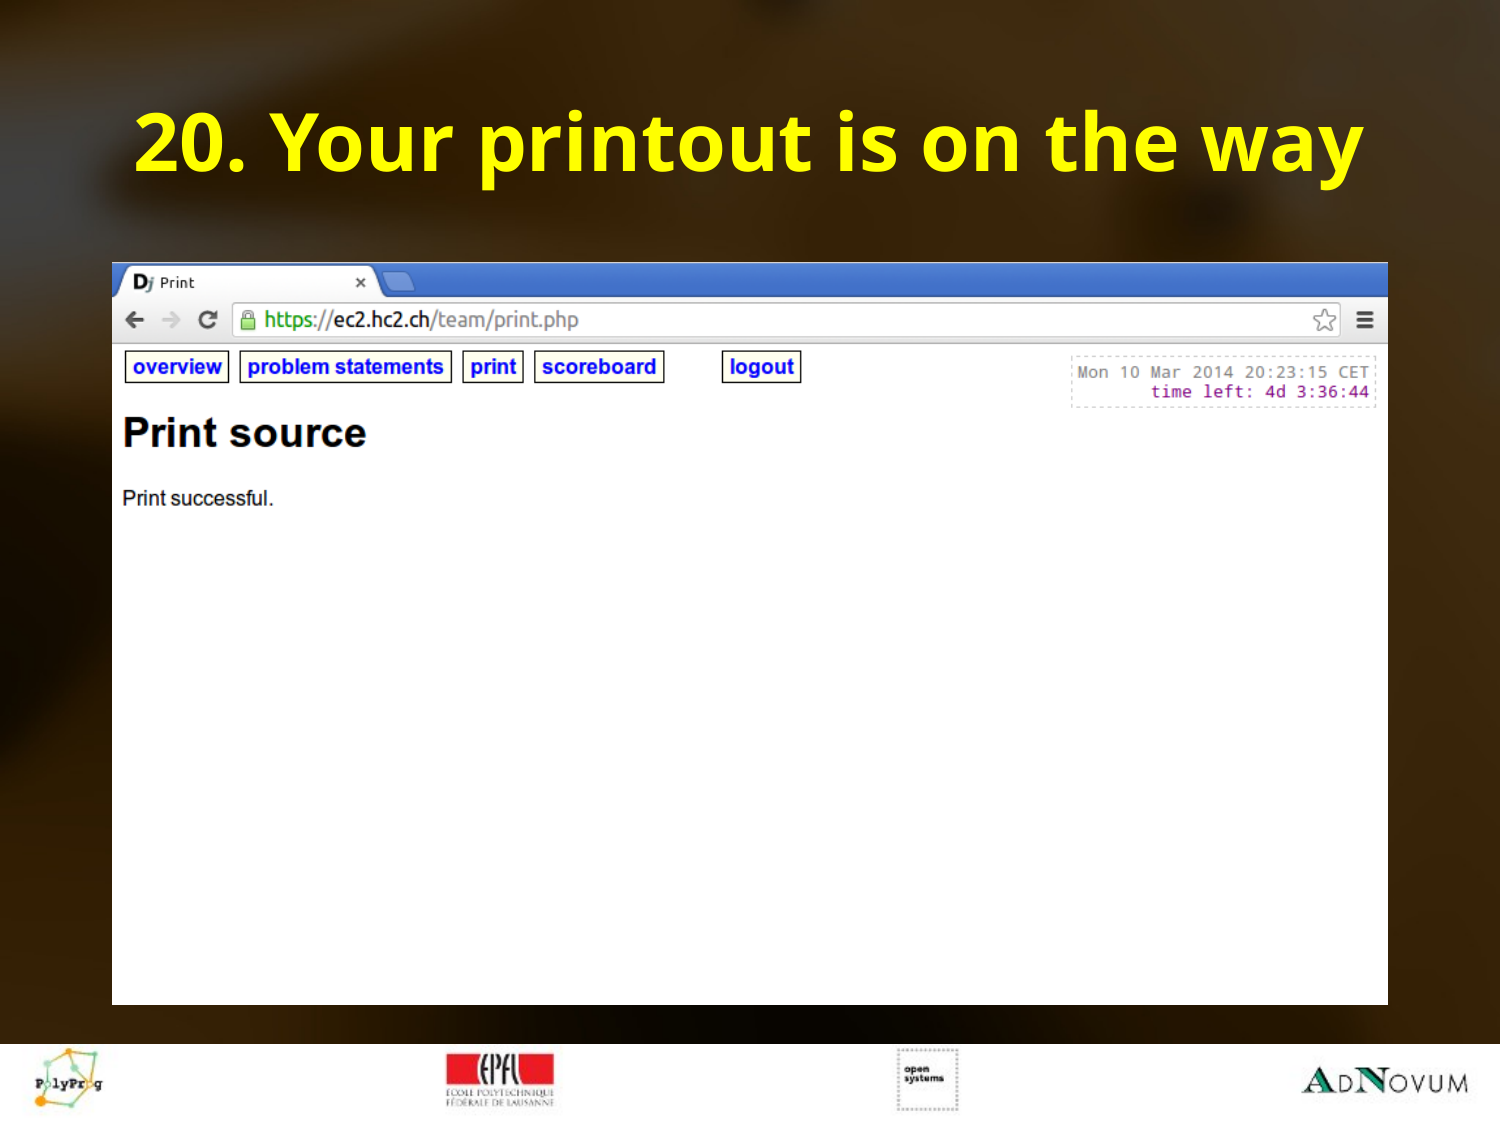

# 20. Your printout is on the way